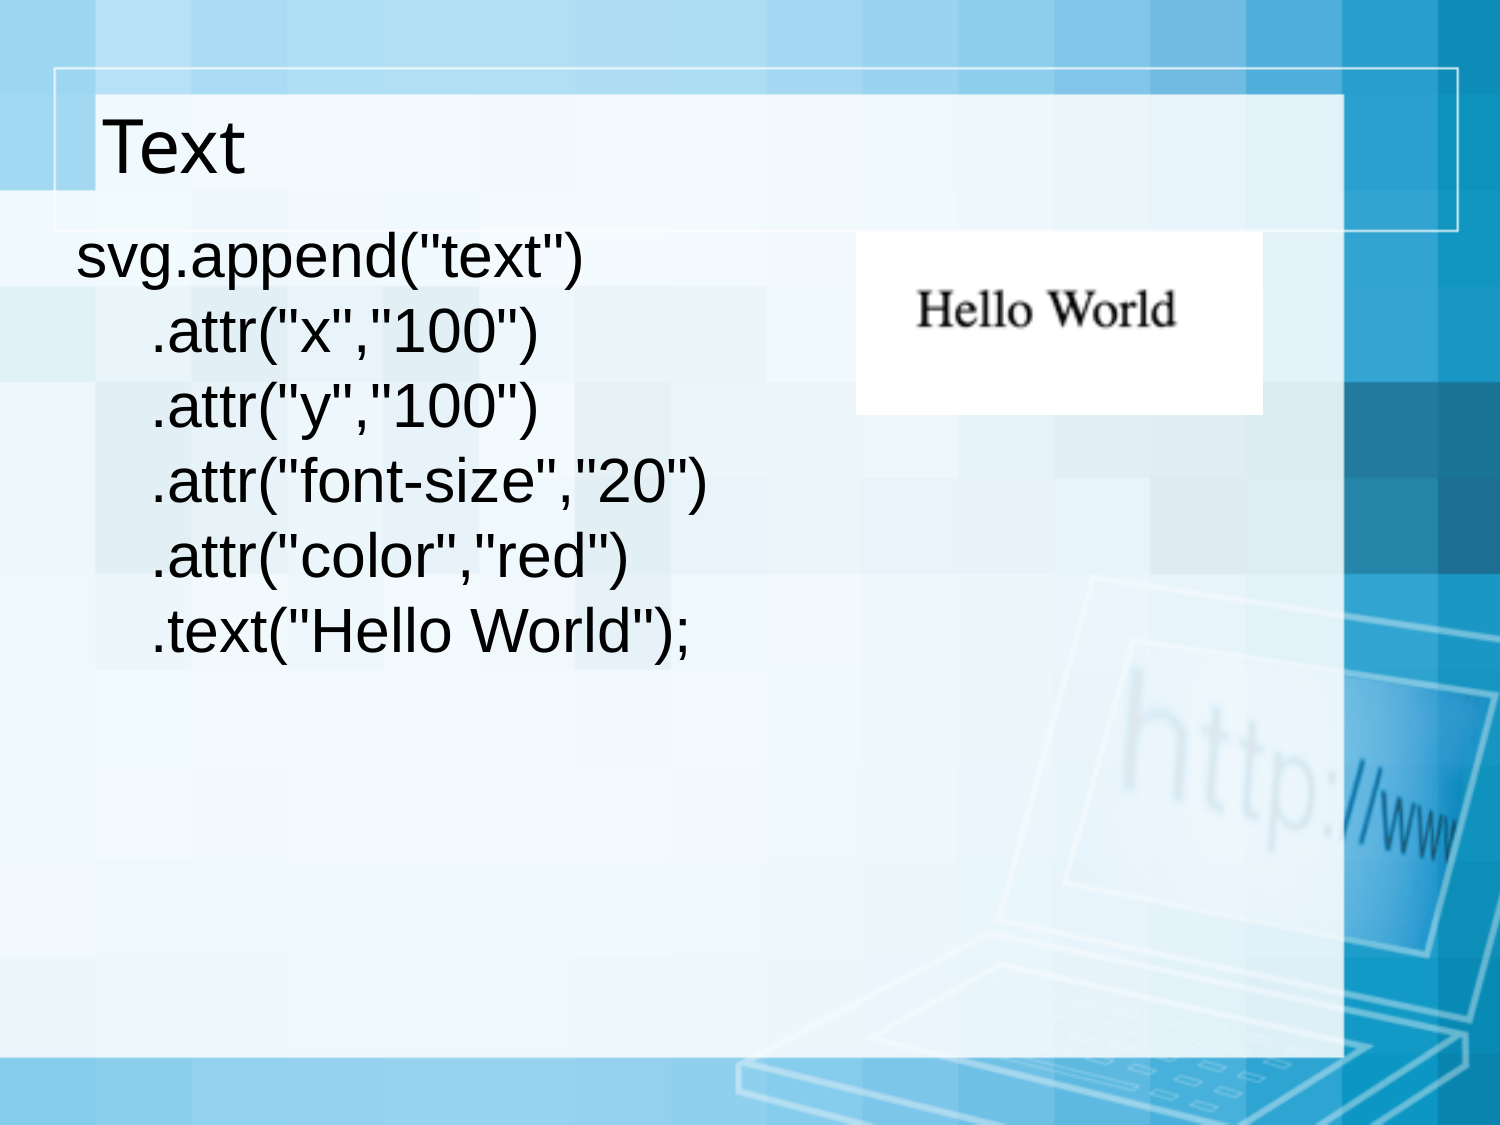

# Text
svg.append("text")
	.attr("x","100")
	.attr("y","100")
	.attr("font-size","20")
	.attr("color","red")
	.text("Hello World");